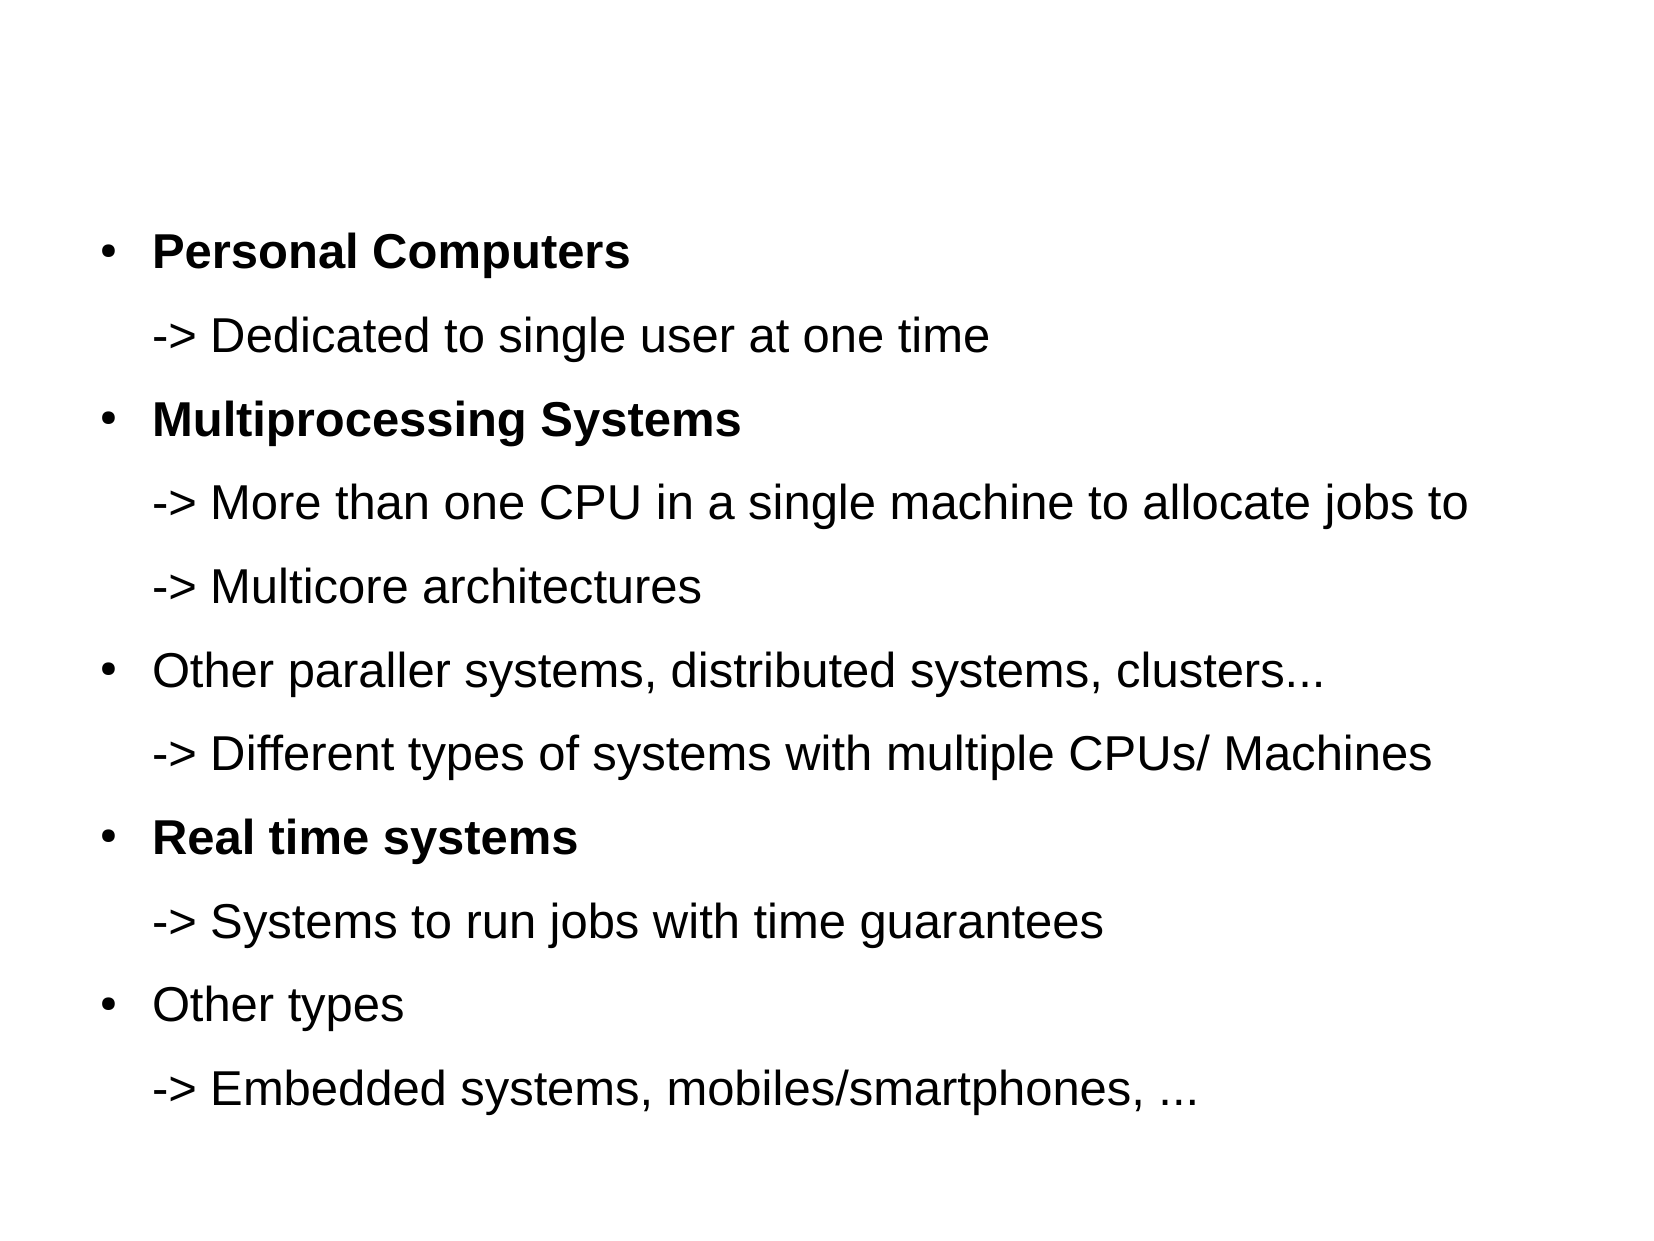

#
Personal Computers
-> Dedicated to single user at one time
Multiprocessing Systems
-> More than one CPU in a single machine to allocate jobs to
-> Multicore architectures
Other paraller systems, distributed systems, clusters...
-> Different types of systems with multiple CPUs/ Machines
Real time systems
-> Systems to run jobs with time guarantees
Other types
-> Embedded systems, mobiles/smartphones, ...